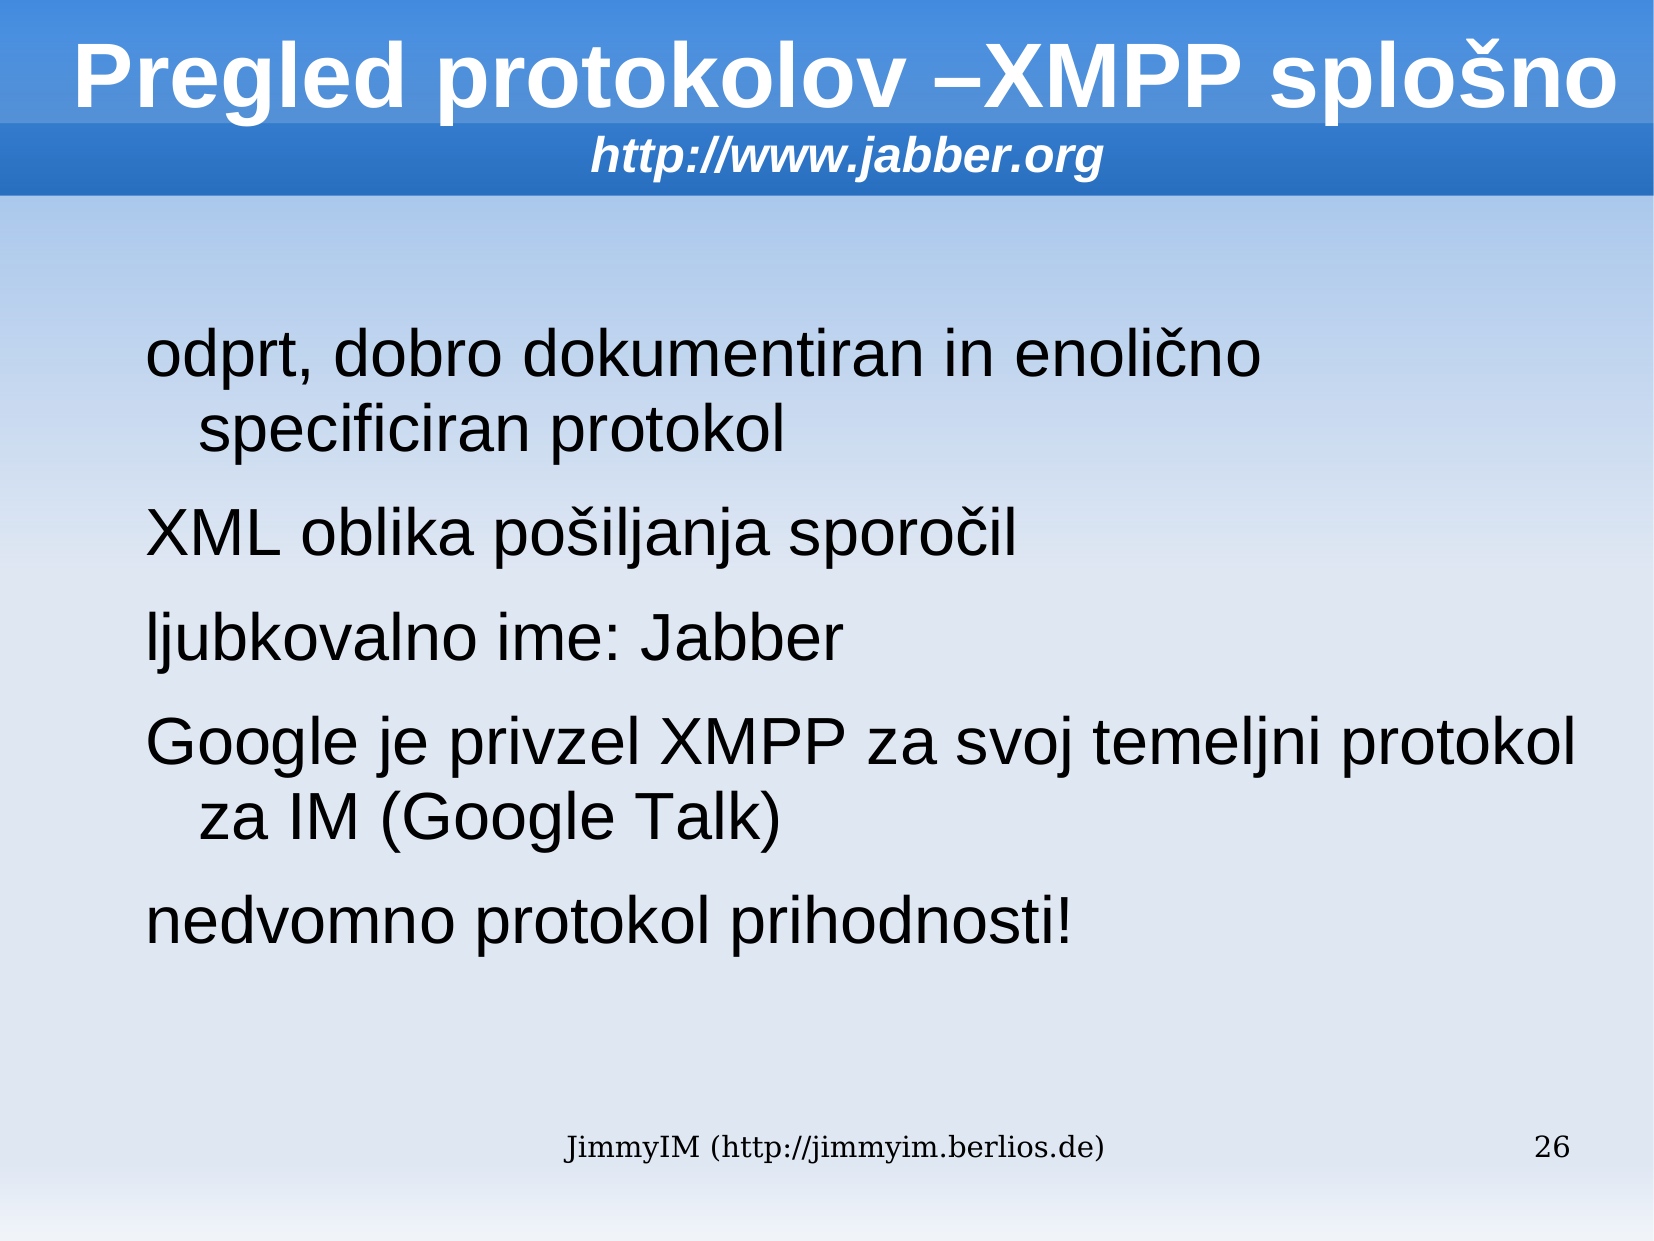

Pregled protokolov –XMPP splošno
http://www.jabber.org
# odprt, dobro dokumentiran in enolično specificiran protokol
XML oblika pošiljanja sporočil
ljubkovalno ime: Jabber
Google je privzel XMPP za svoj temeljni protokol za IM (Google Talk)
nedvomno protokol prihodnosti!
JimmyIM (http://jimmyim.berlios.de)
26